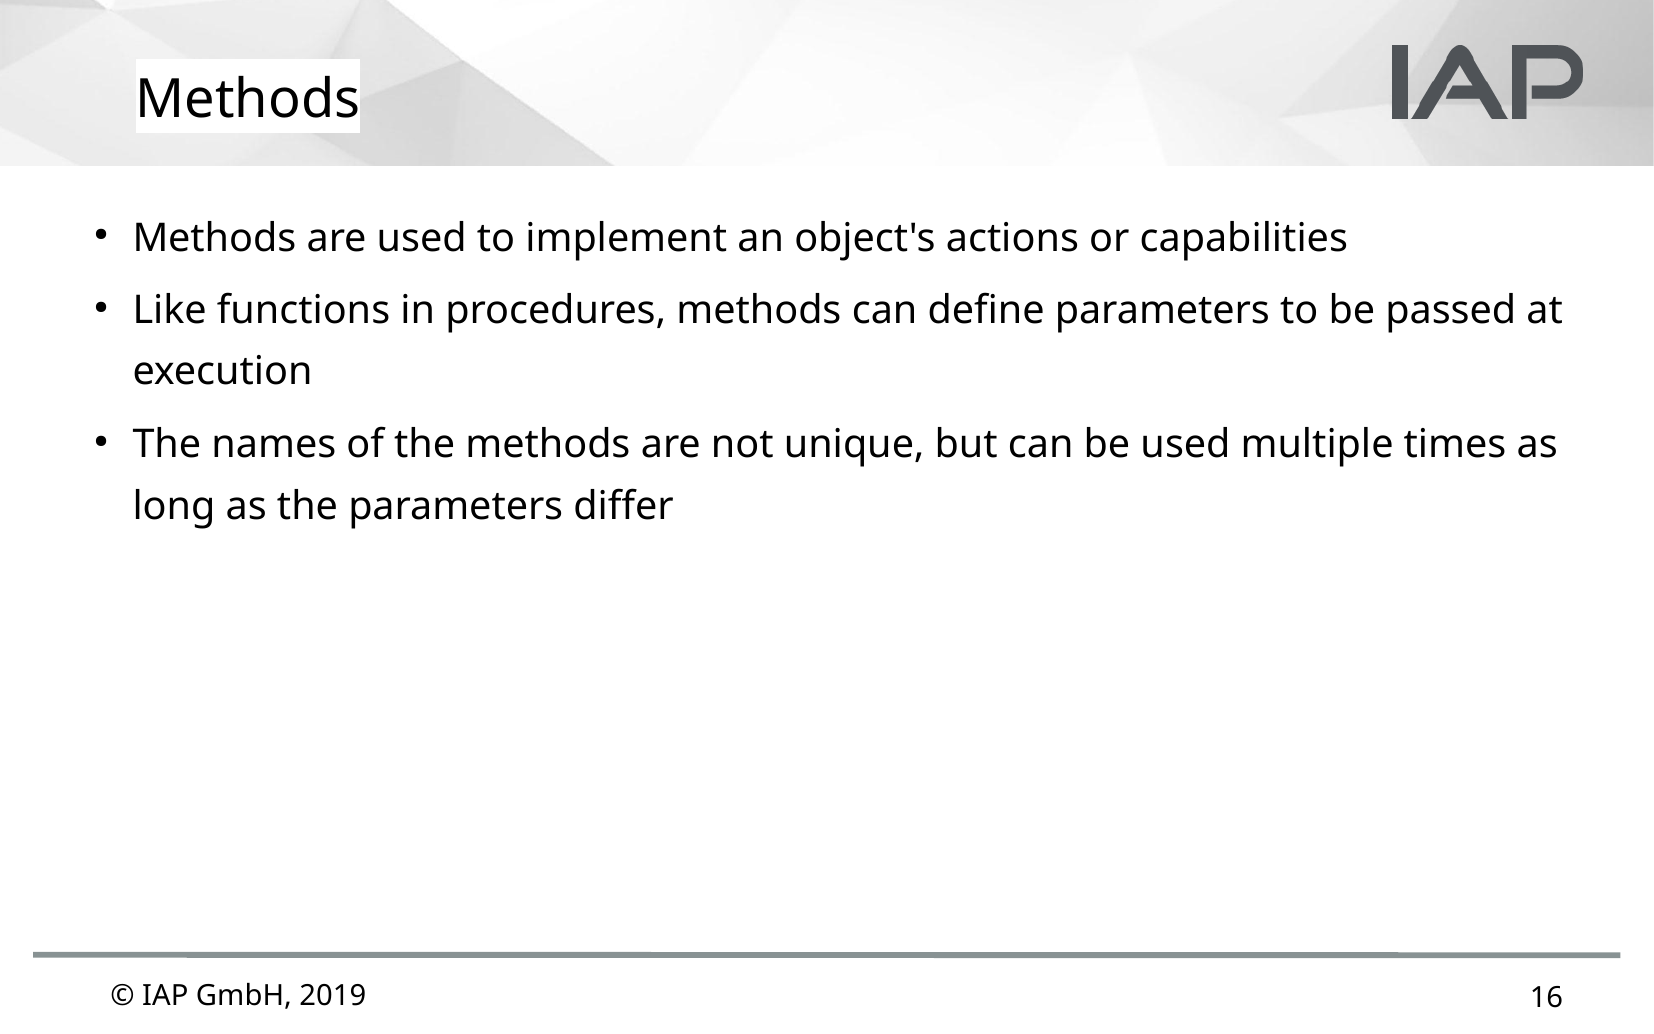

# Methods
Methods are used to implement an object's actions or capabilities
Like functions in procedures, methods can define parameters to be passed at execution
The names of the methods are not unique, but can be used multiple times as long as the parameters differ
© IAP GmbH, 2019
16